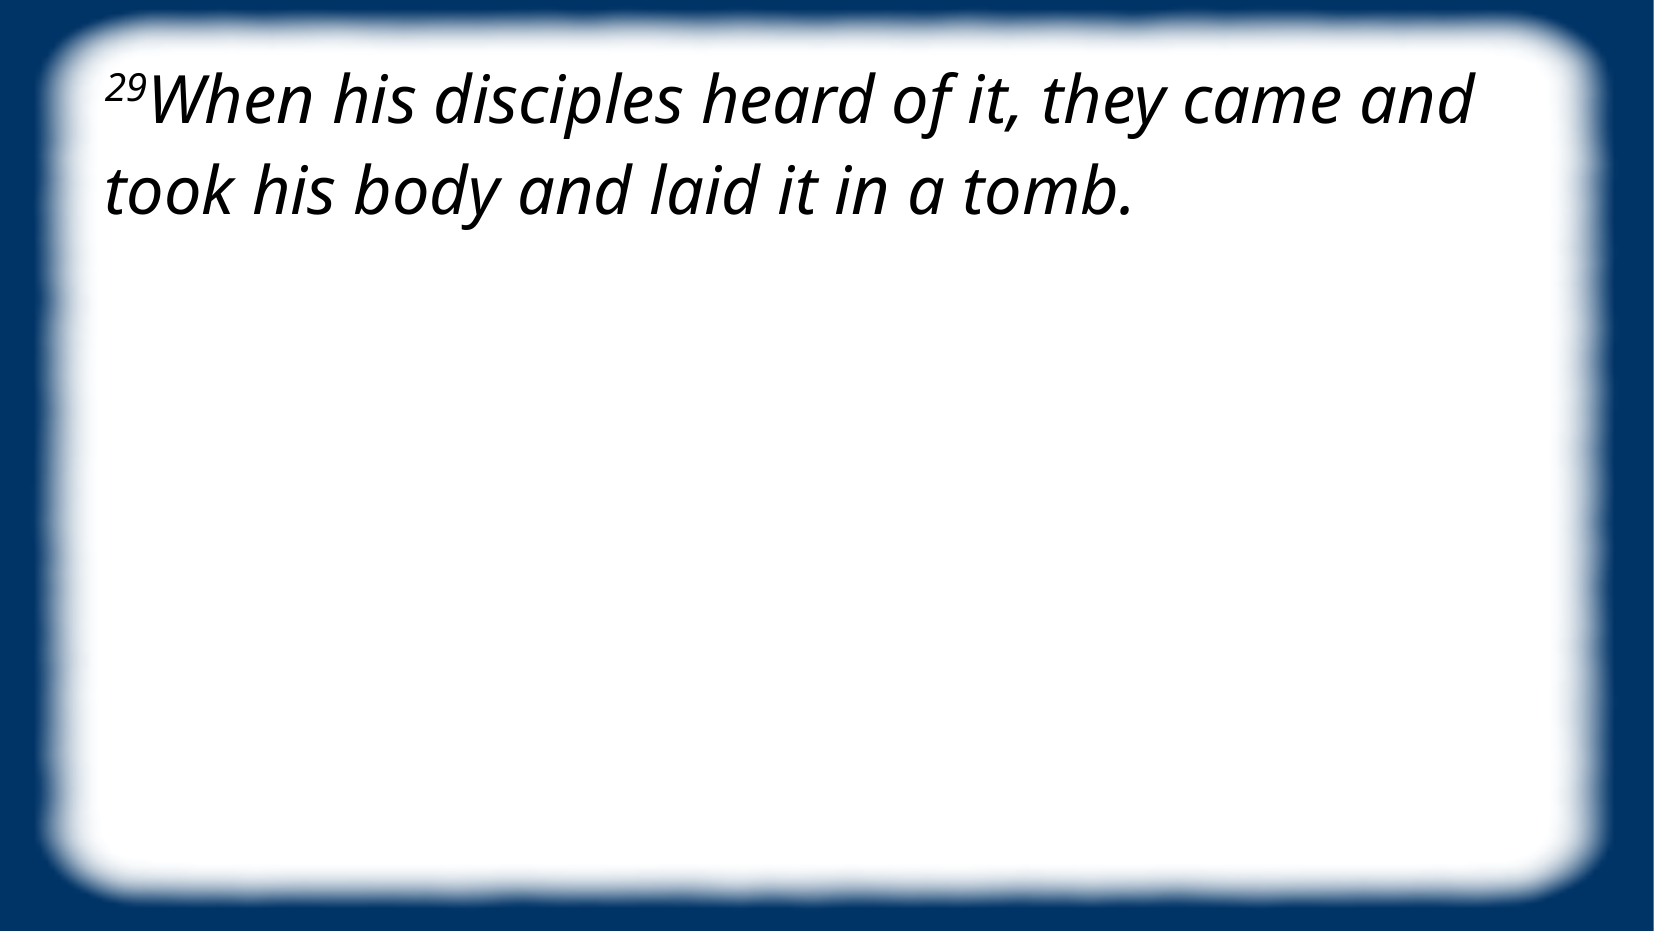

29When his disciples heard of it, they came and took his body and laid it in a tomb.